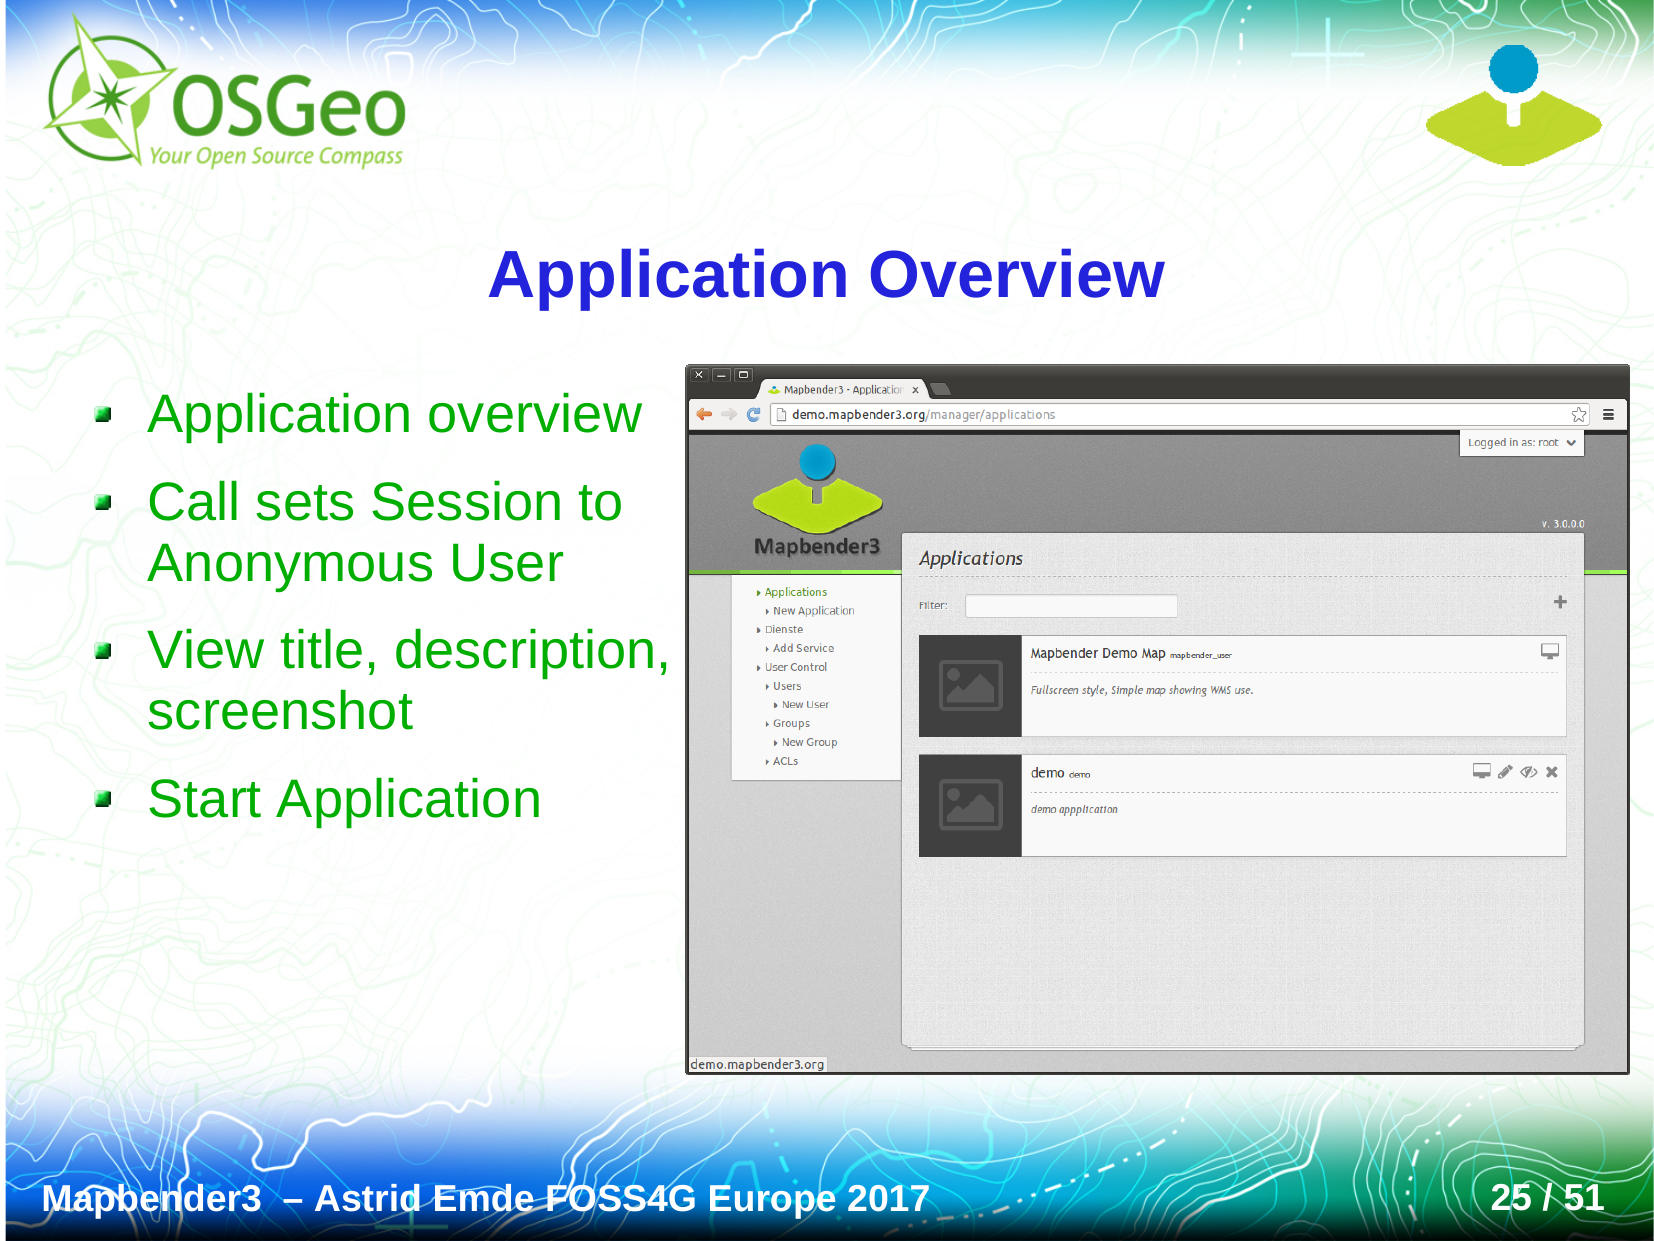

# Application Overview
Application overview
Call sets Session to Anonymous User
View title, description, screenshot
Start Application